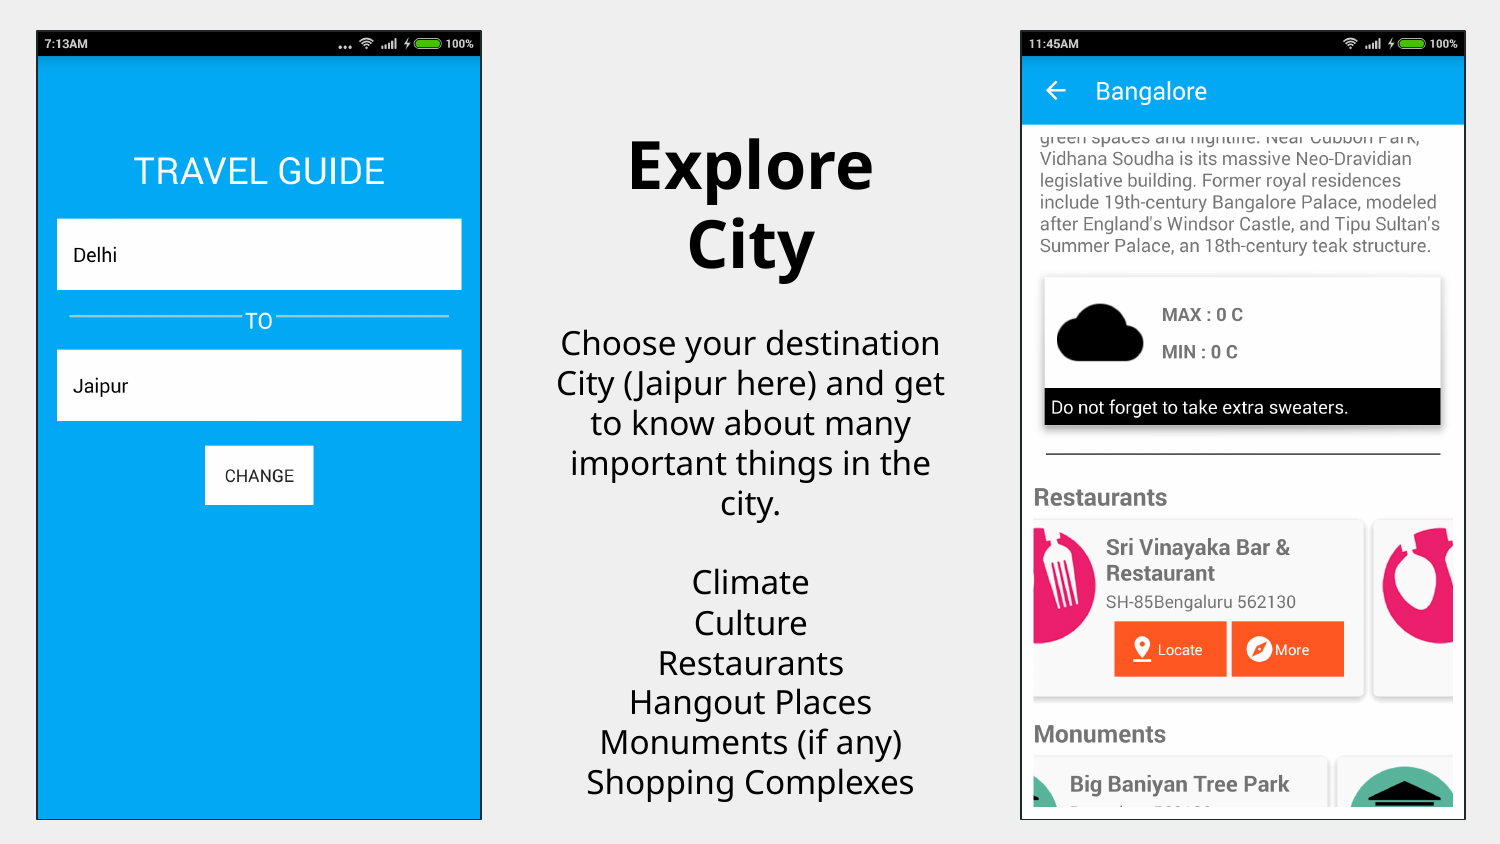

Explore City
Choose your destination City (Jaipur here) and get to know about many important things in the city.
Climate
Culture
Restaurants
Hangout Places
Monuments (if any)
Shopping Complexes